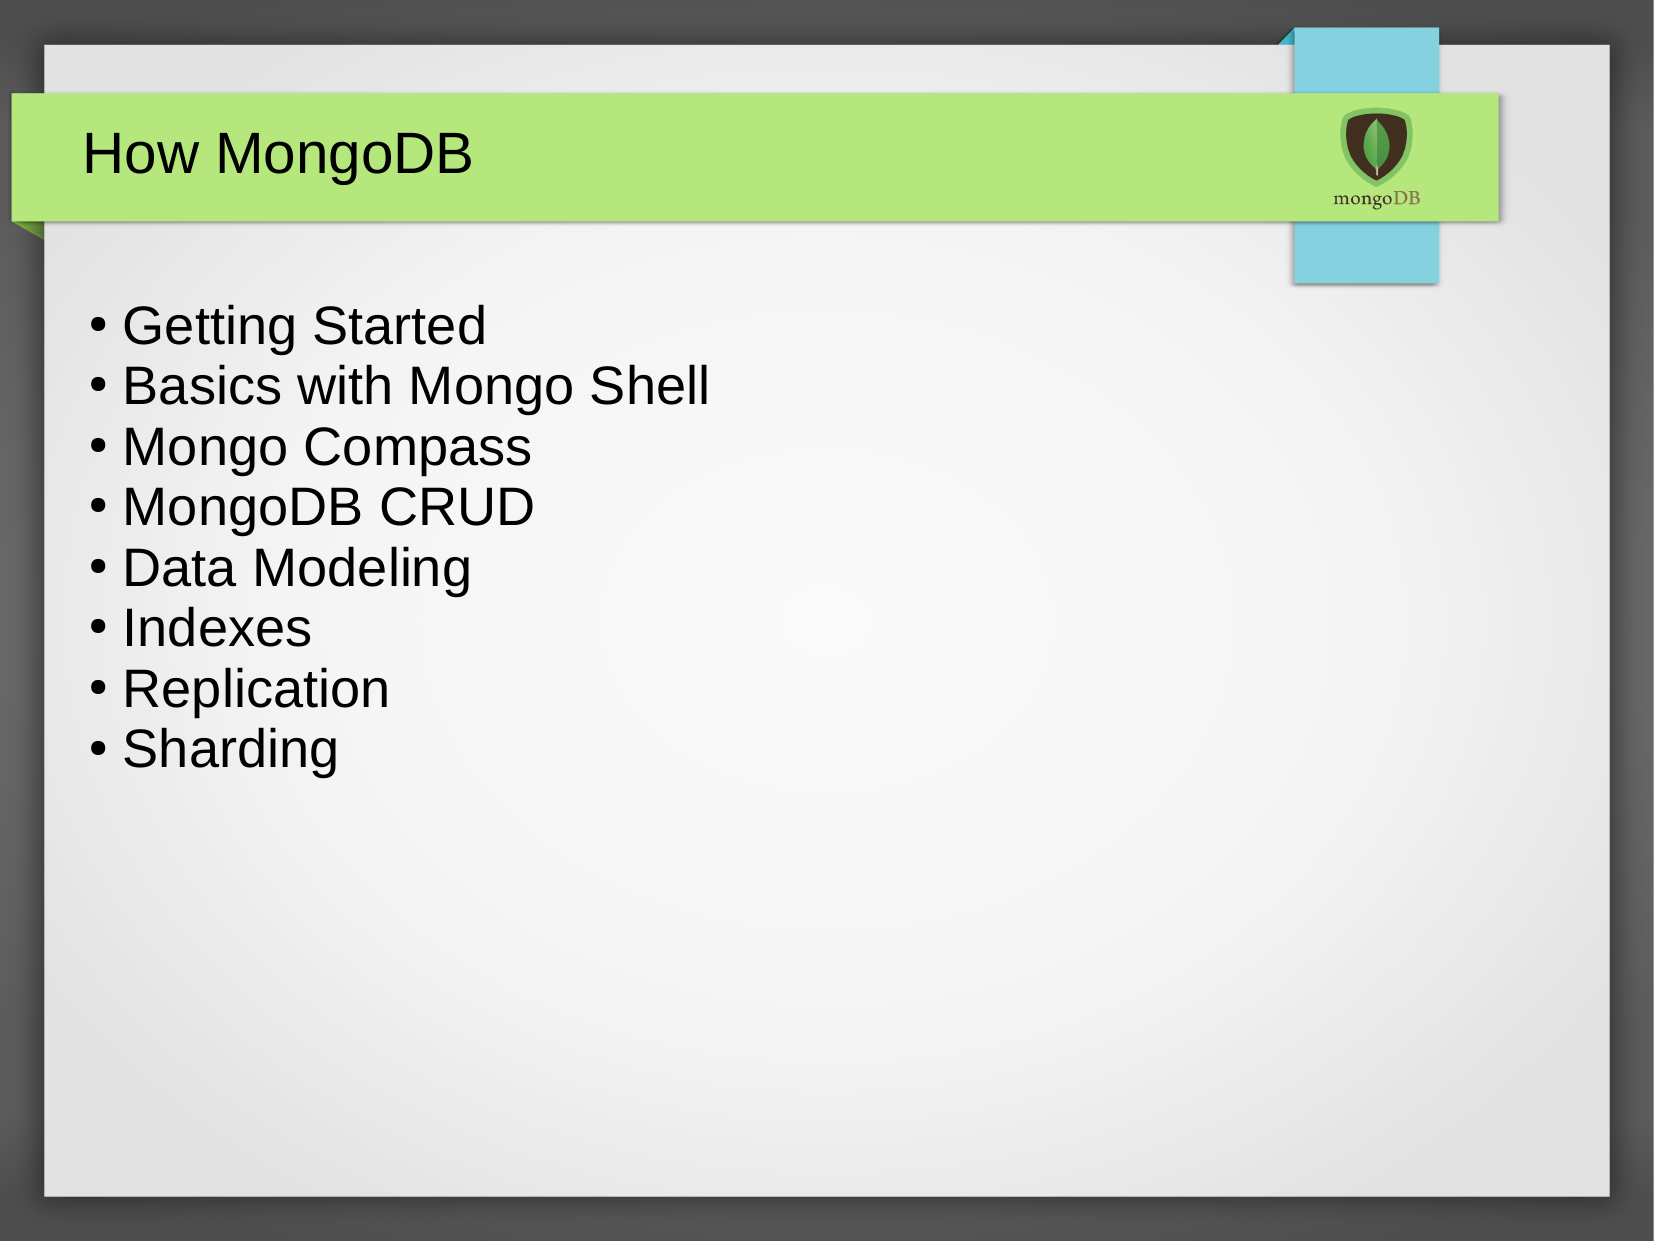

# How MongoDB
 Getting Started
 Basics with Mongo Shell
 Mongo Compass
 MongoDB CRUD
 Data Modeling
 Indexes
 Replication
 Sharding